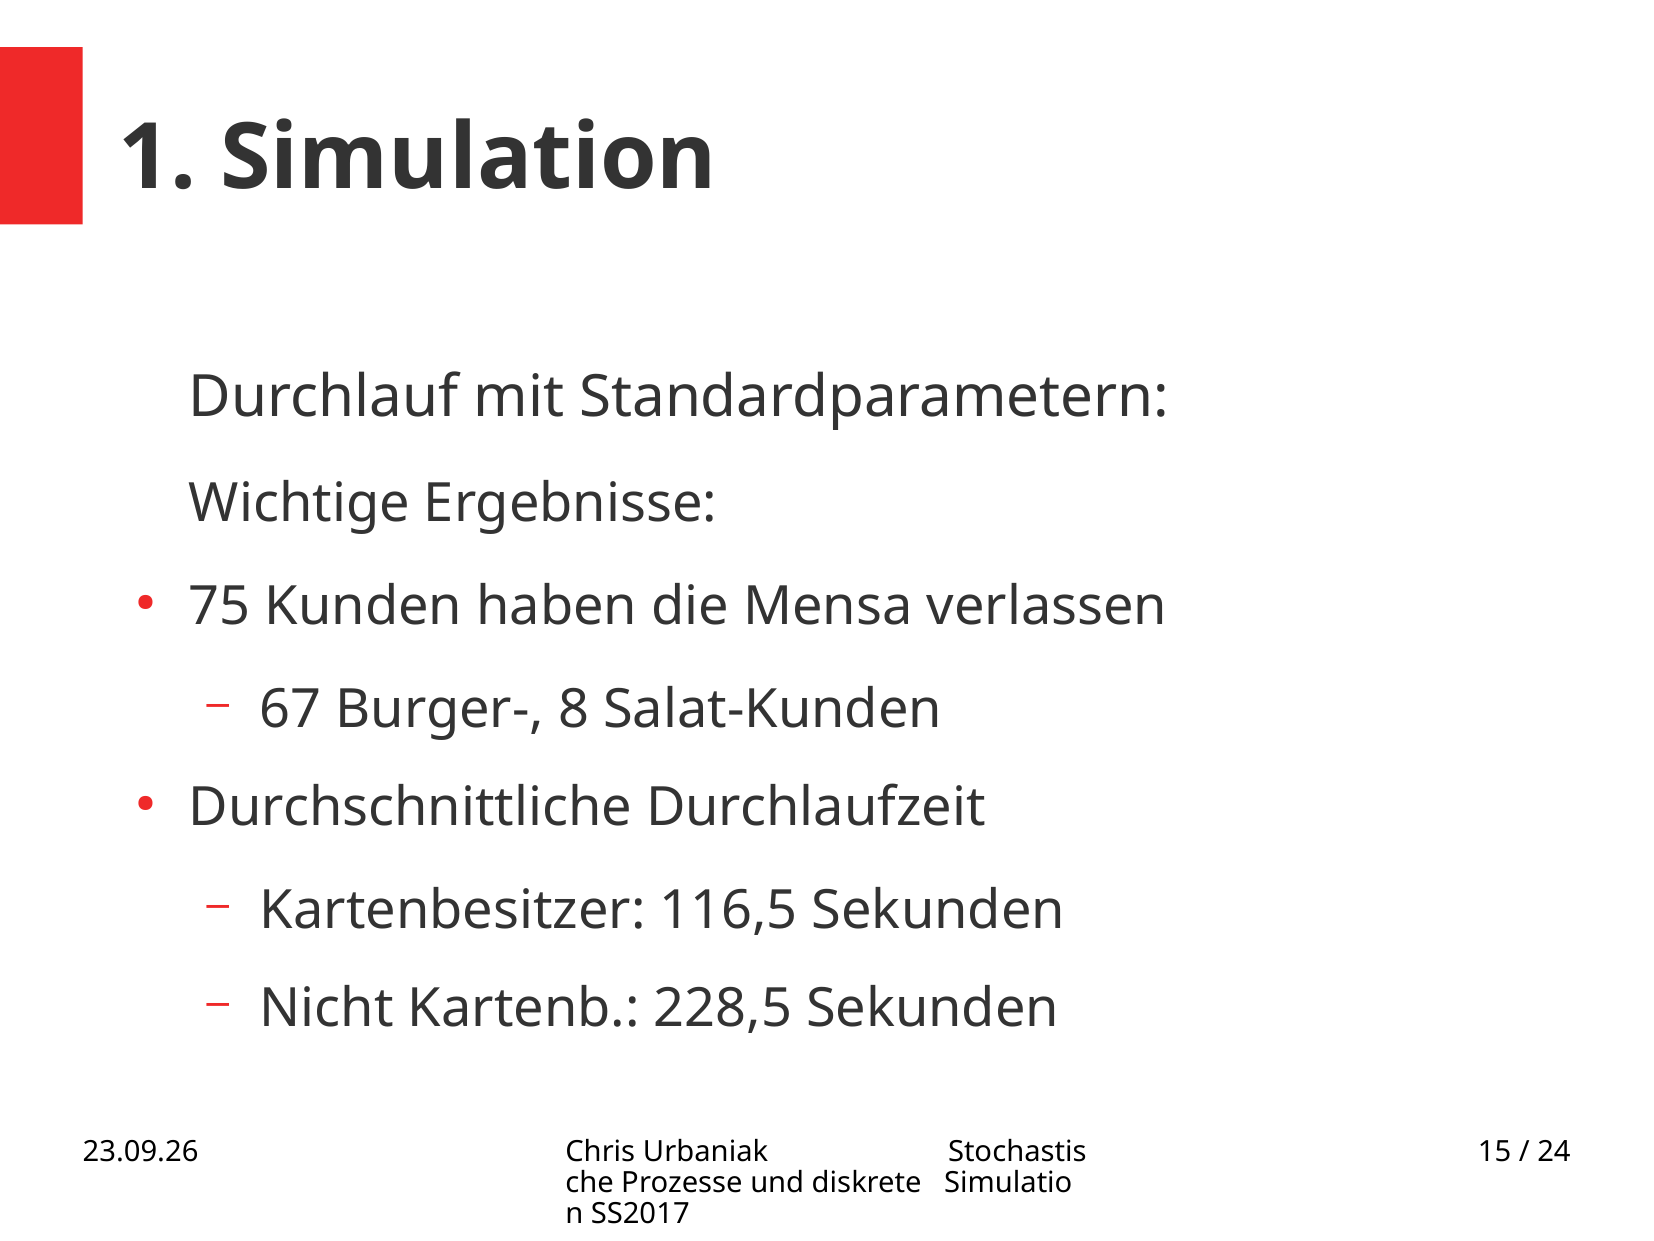

# 1. Simulation
Durchlauf mit Standardparametern:
Wichtige Ergebnisse:
75 Kunden haben die Mensa verlassen
67 Burger-, 8 Salat-Kunden
Durchschnittliche Durchlaufzeit
Kartenbesitzer: 116,5 Sekunden
Nicht Kartenb.: 228,5 Sekunden
Chris Urbaniak Stochastische Prozesse und diskrete Simulation SS2017
15